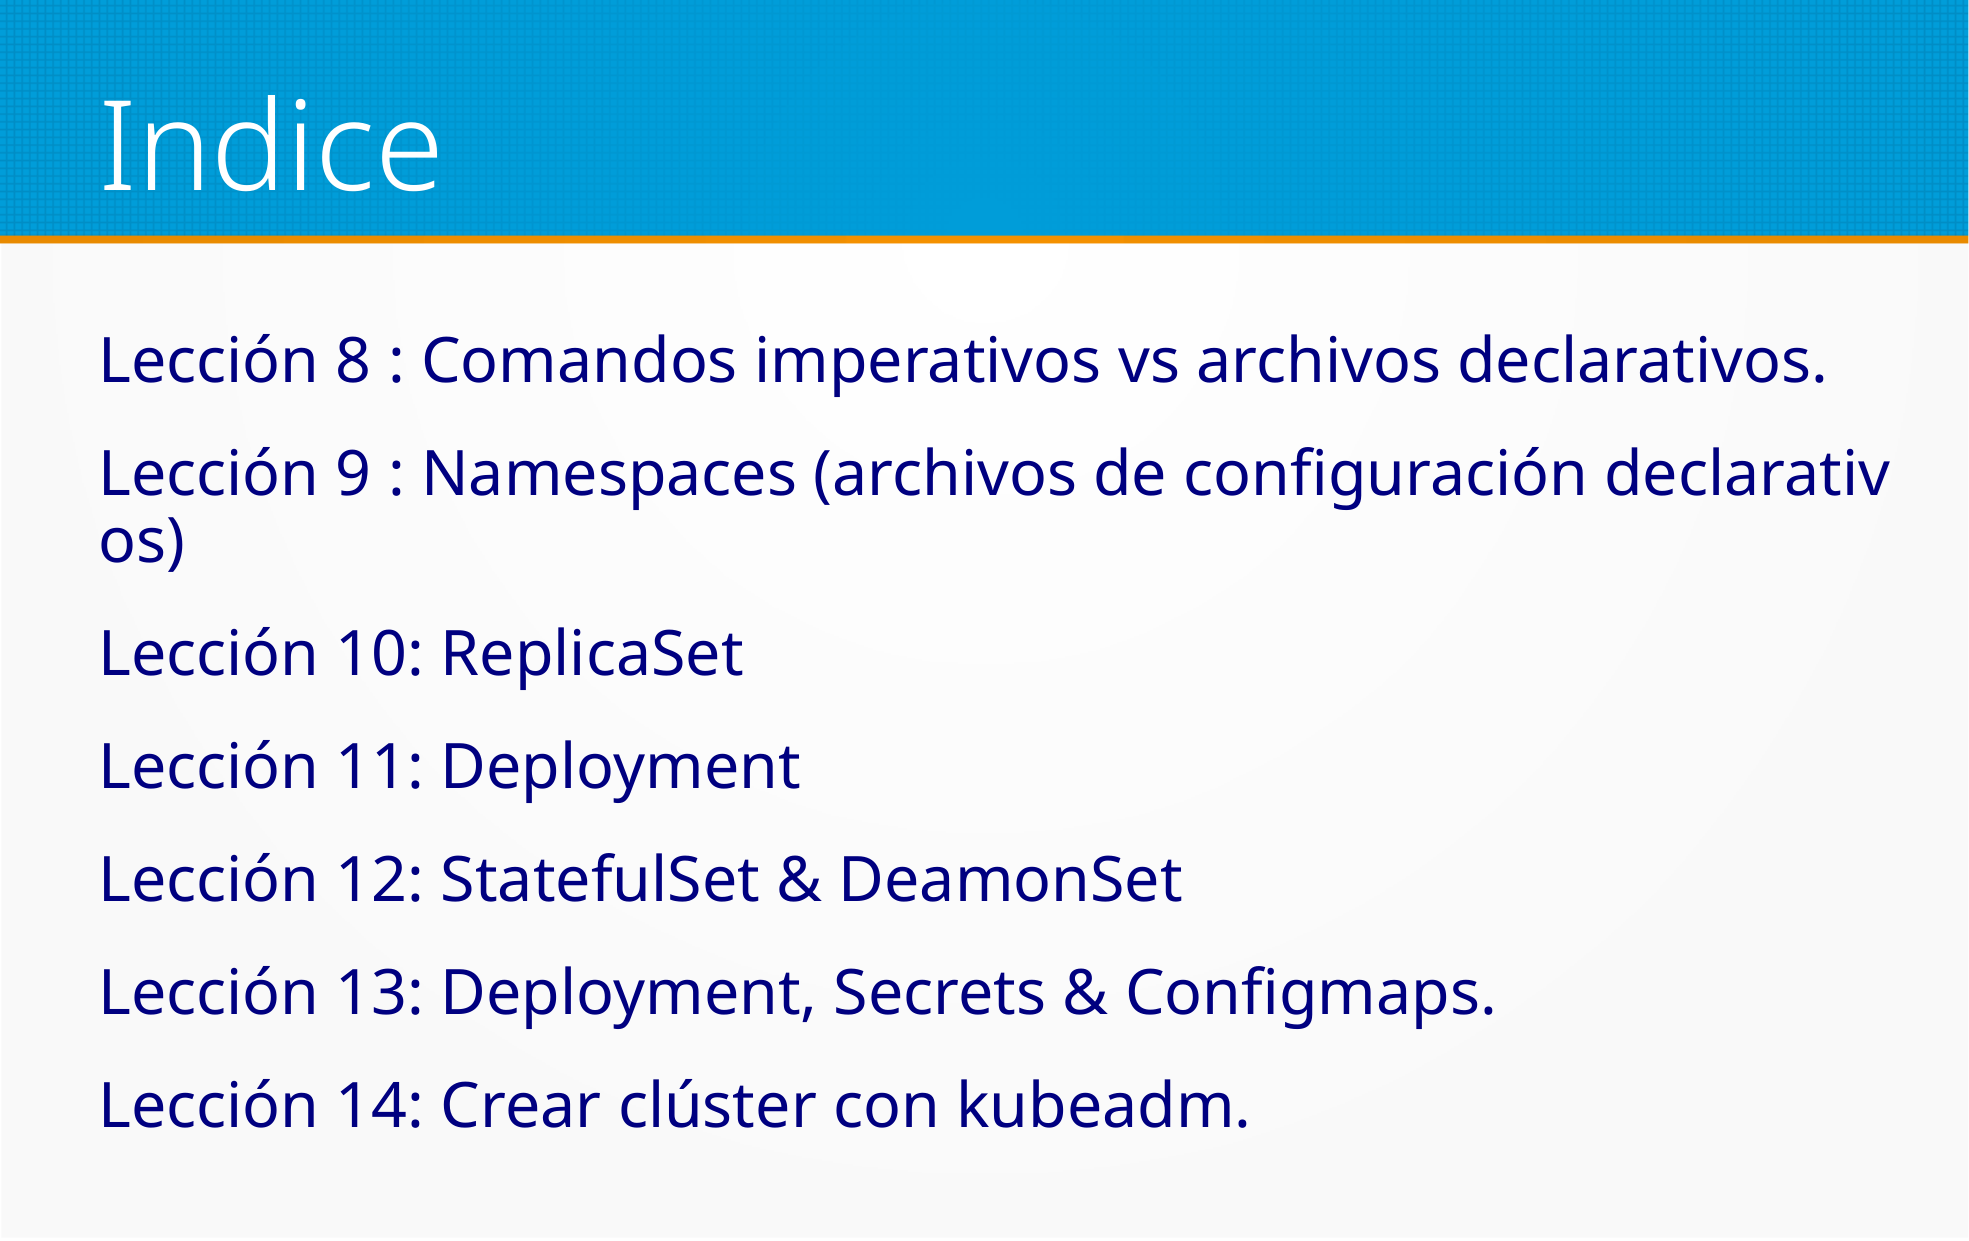

# Indice
Lección 8 : Comandos imperativos vs archivos declarativos.
Lección 9 : Namespaces (archivos de configuración declarativos)
Lección 10: ReplicaSet
Lección 11: Deployment
Lección 12: StatefulSet & DeamonSet
Lección 13: Deployment, Secrets & Configmaps.
Lección 14: Crear clúster con kubeadm.